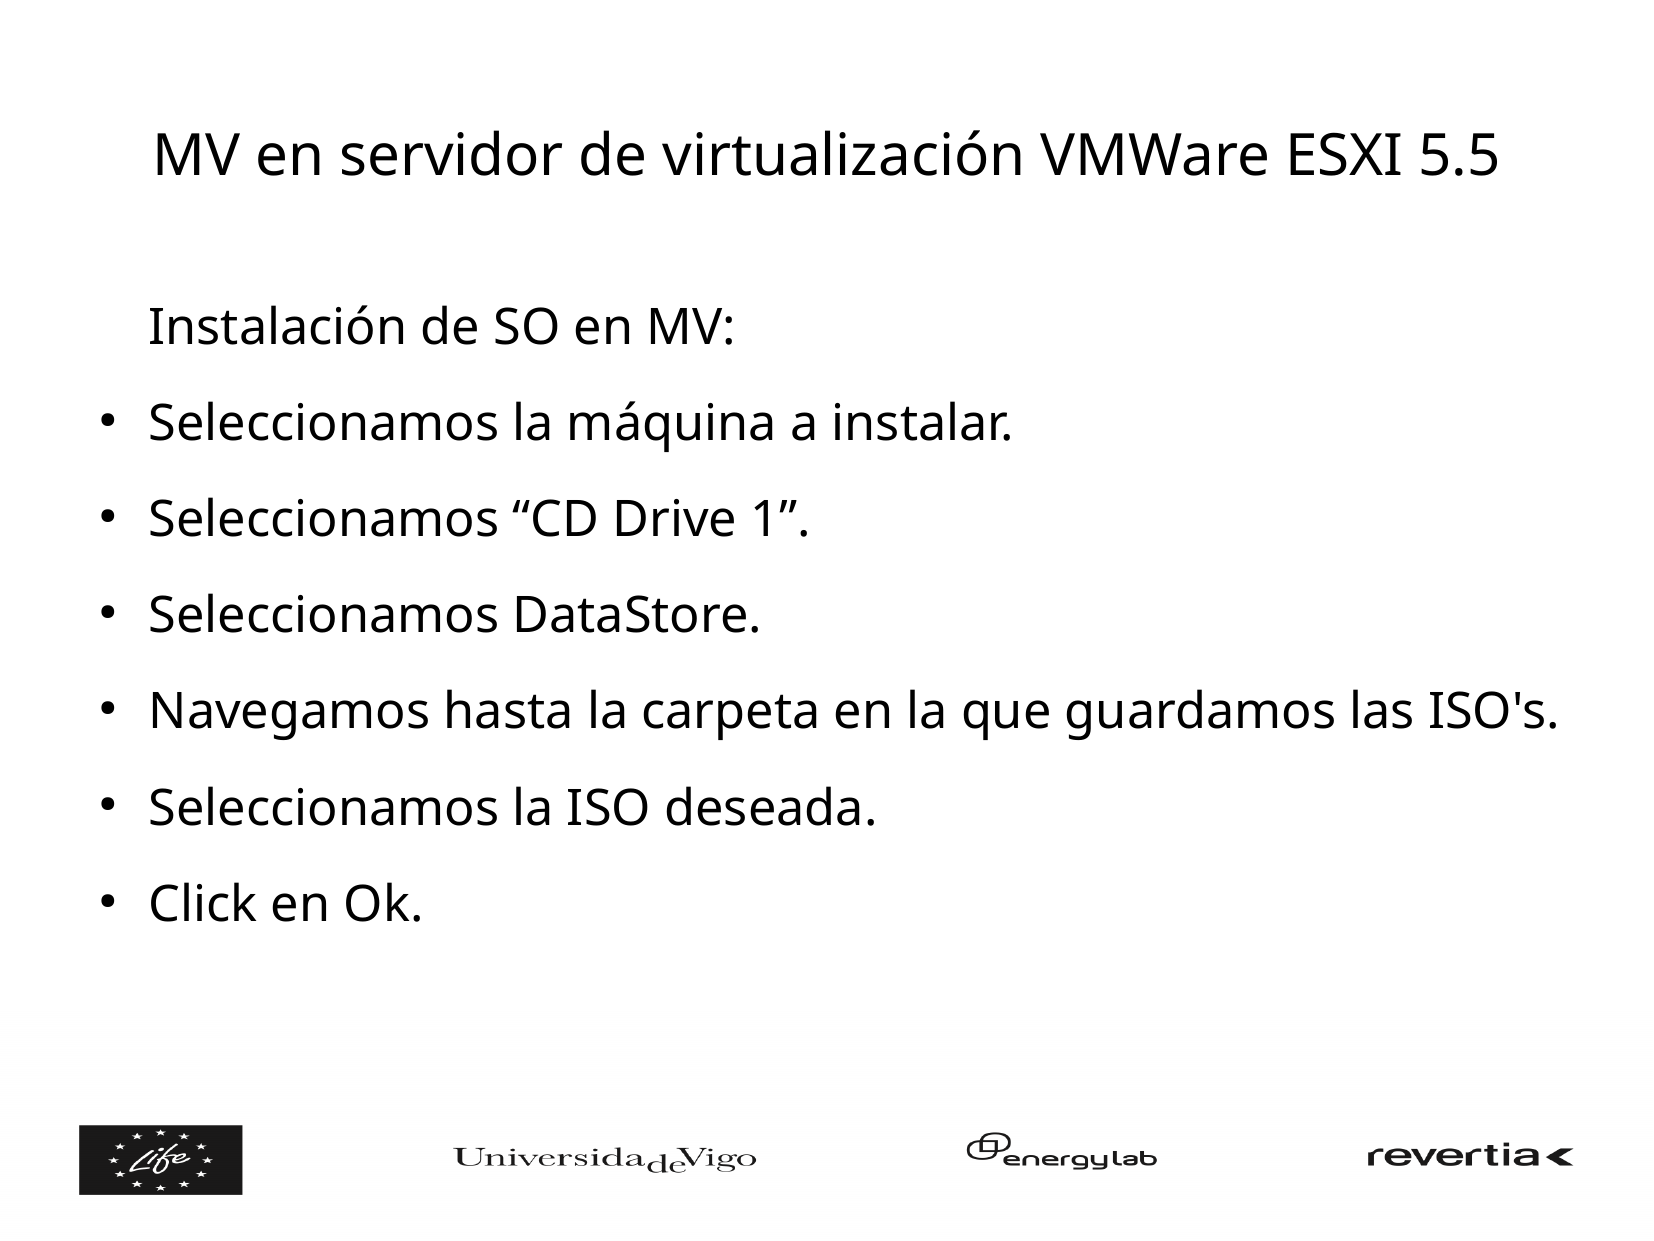

# MV en servidor de virtualización VMWare ESXI 5.5
Instalación de SO en MV:
Seleccionamos la máquina a instalar.
Seleccionamos “CD Drive 1”.
Seleccionamos DataStore.
Navegamos hasta la carpeta en la que guardamos las ISO's.
Seleccionamos la ISO deseada.
Click en Ok.